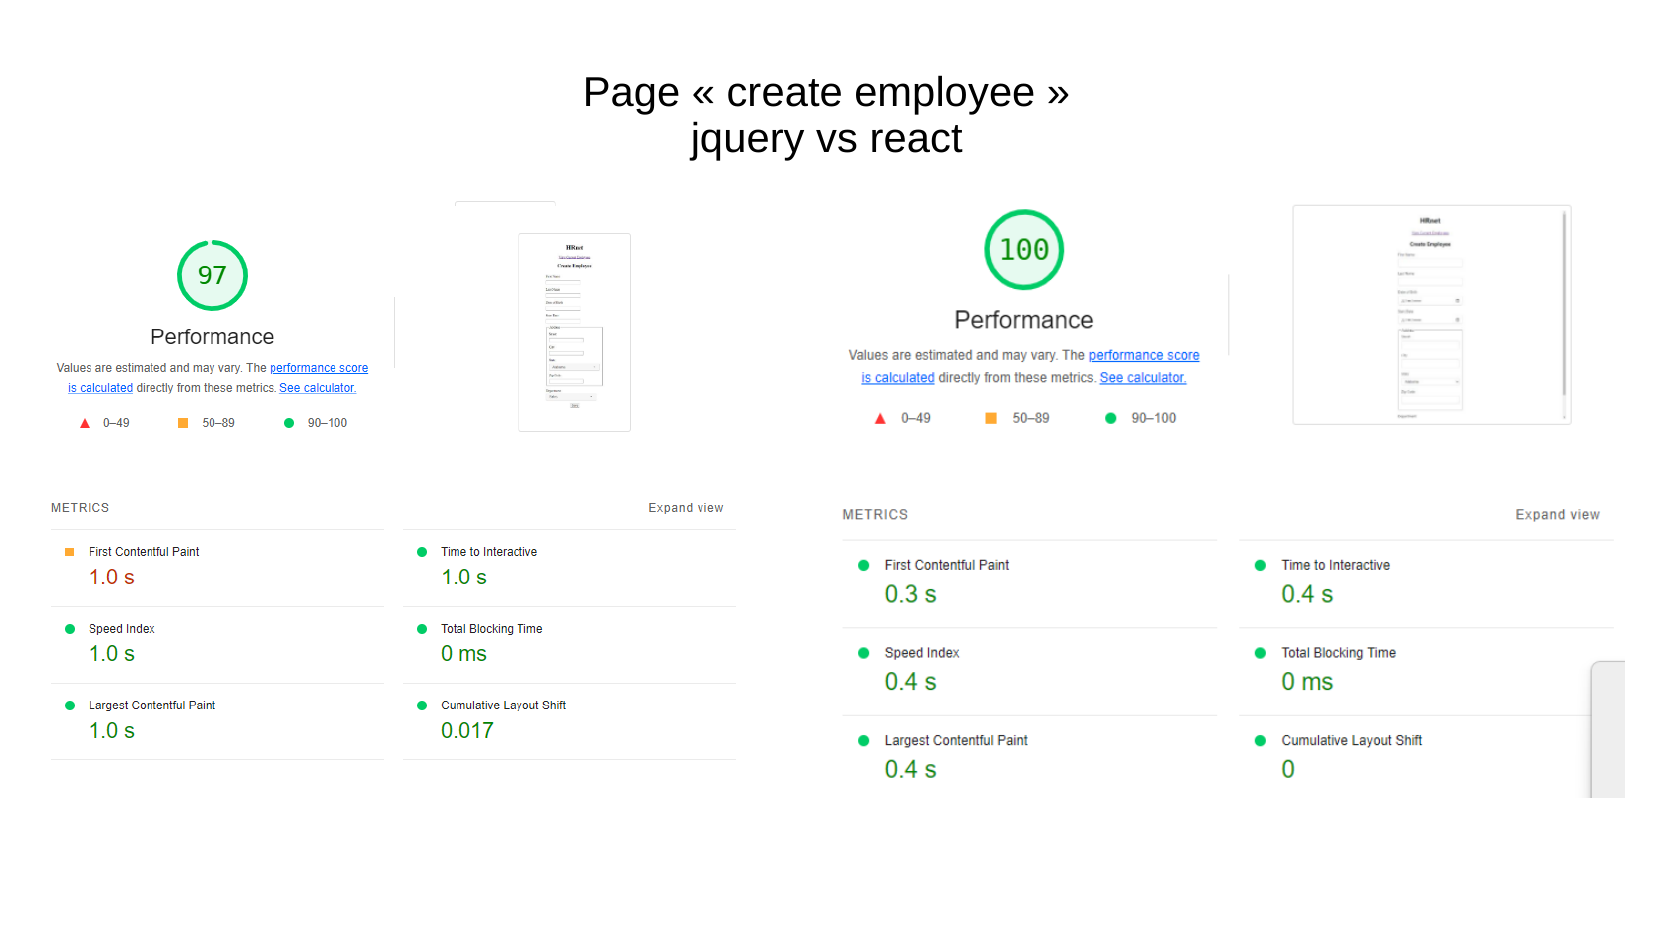

# Page « create employee » jquery vs react